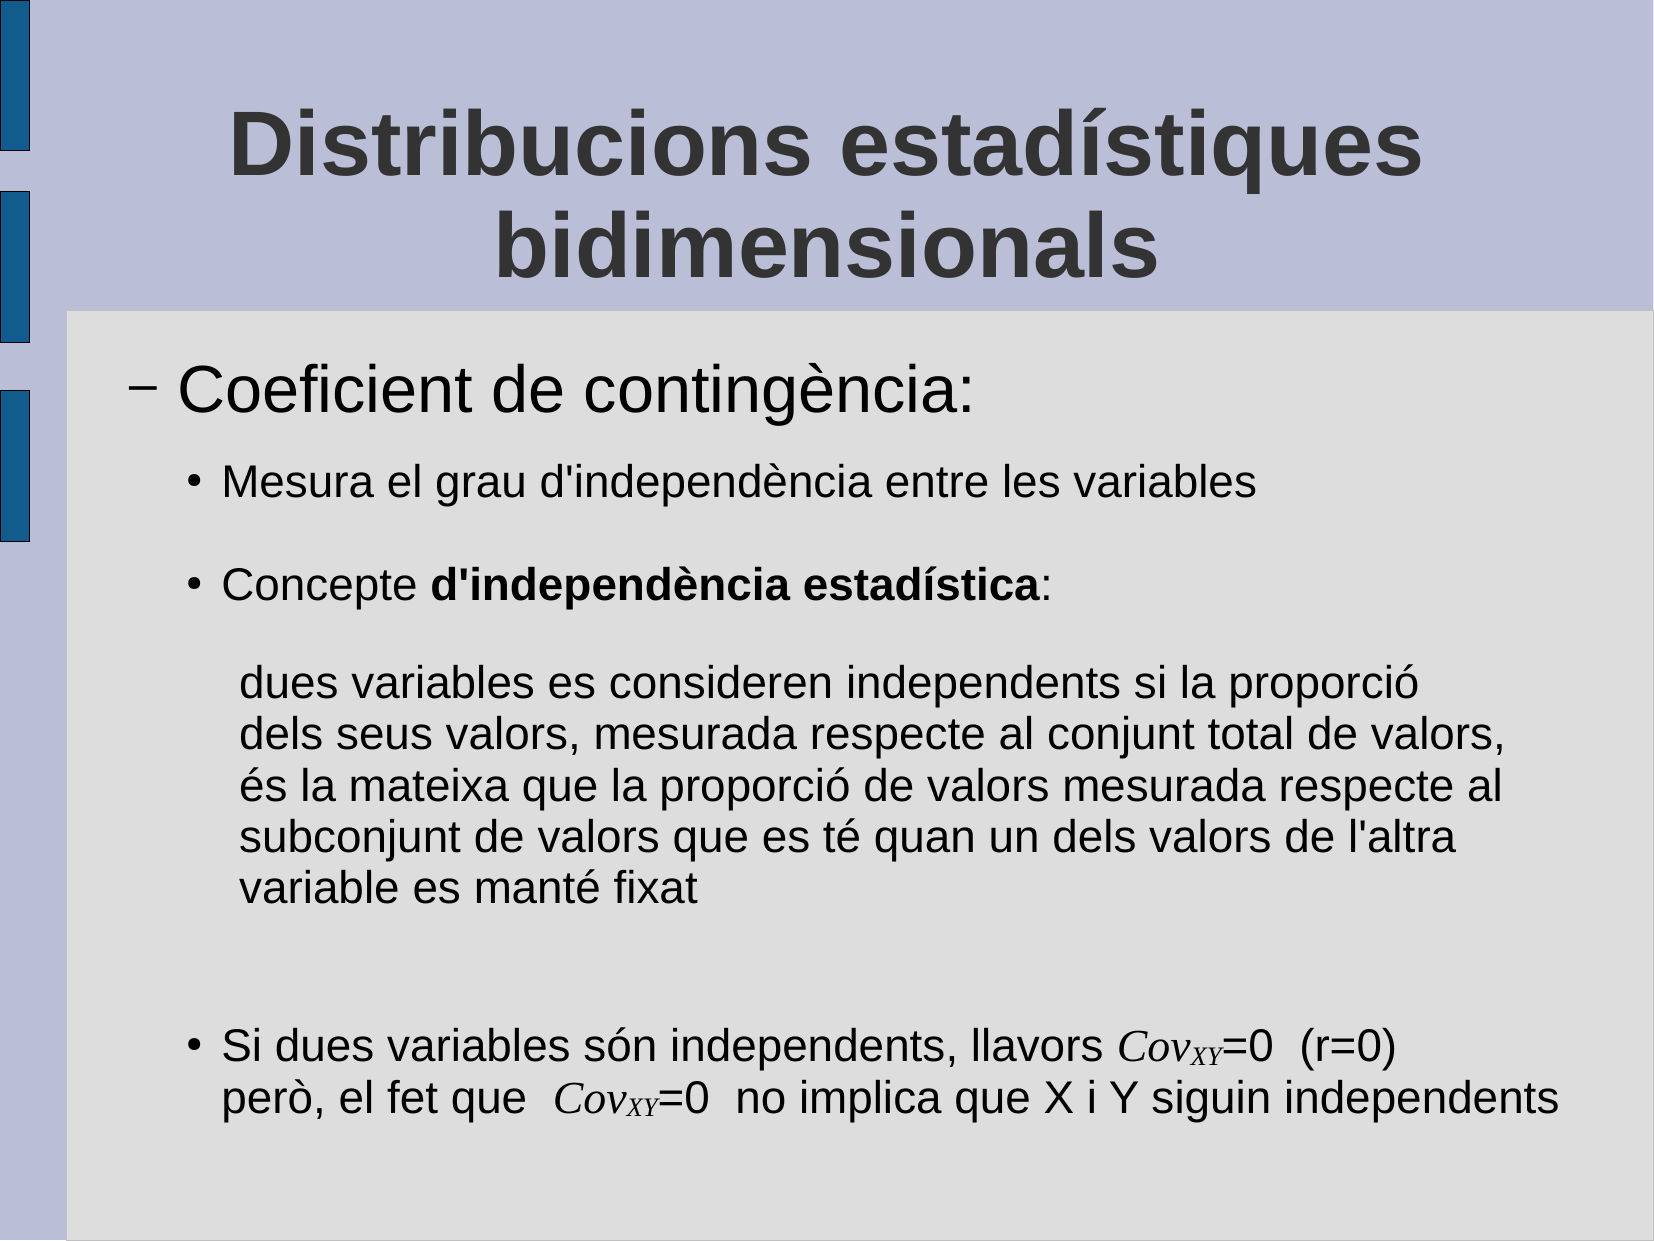

# Distribucions estadístiques bidimensionals
Coeficient de contingència:
Mesura el grau d'independència entre les variables
Concepte d'independència estadística:
Si dues variables són independents, llavors CovXY=0 (r=0)
però, el fet que CovXY=0 no implica que X i Y siguin independents
dues variables es consideren independents si la proporció
dels seus valors, mesurada respecte al conjunt total de valors,
és la mateixa que la proporció de valors mesurada respecte al
subconjunt de valors que es té quan un dels valors de l'altra
variable es manté fixat